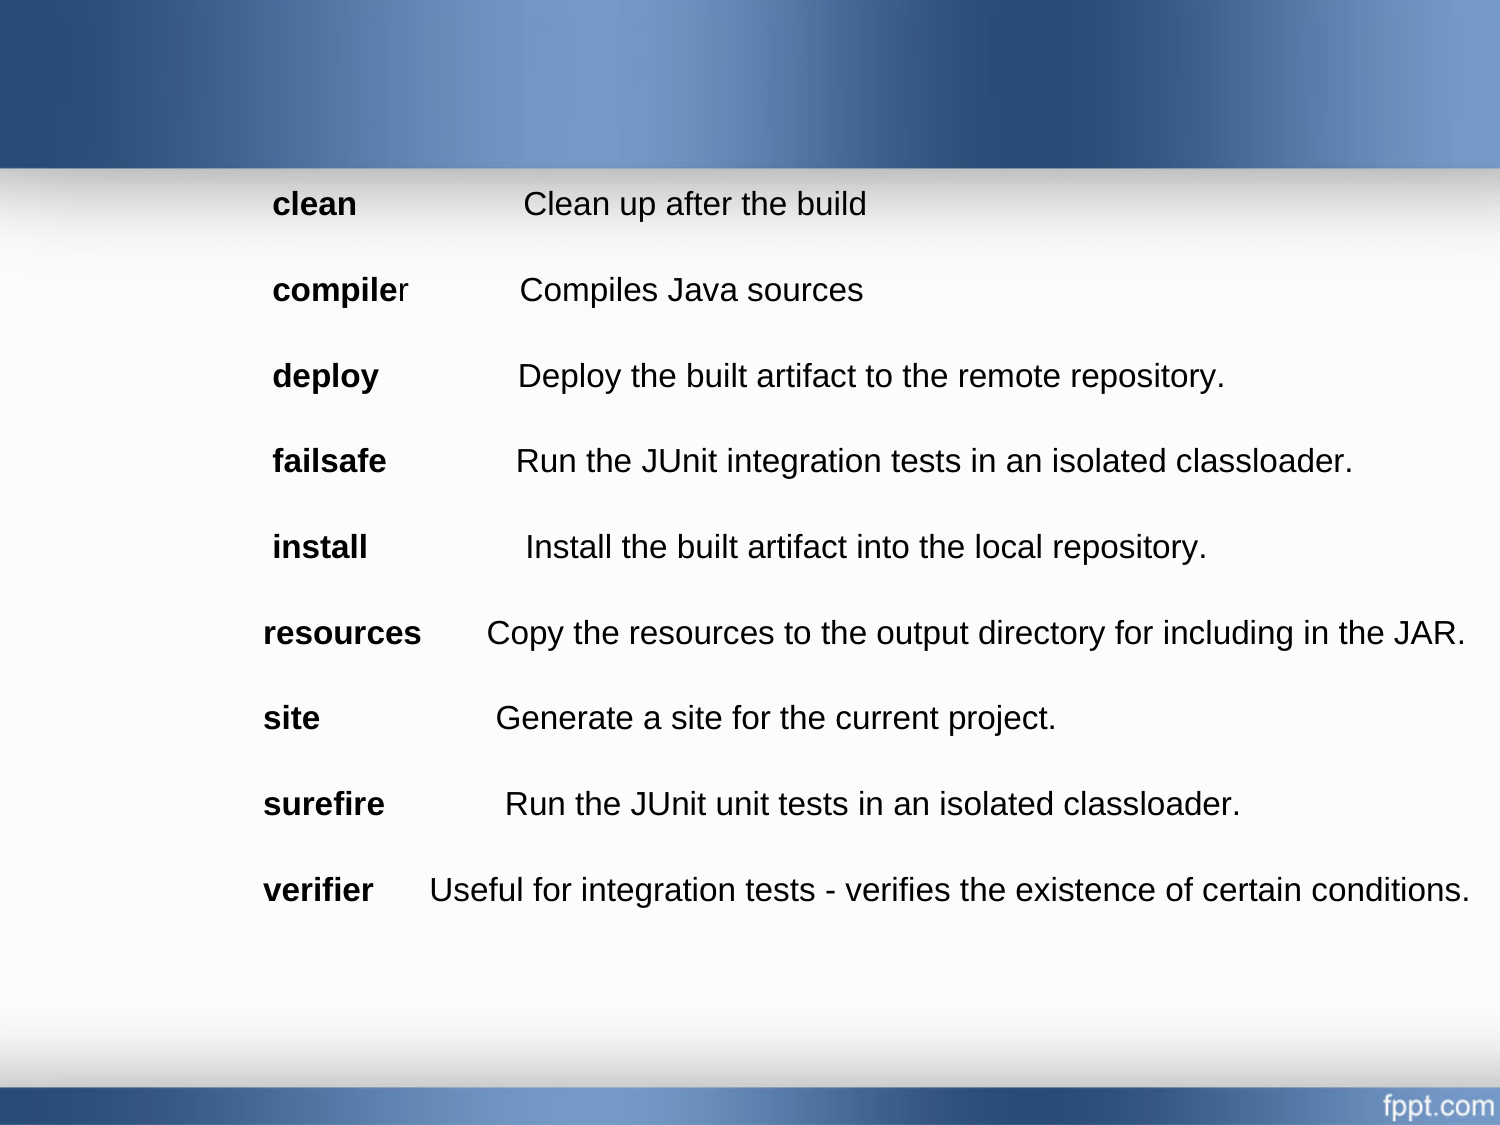

clean Clean up after the build
 compiler Compiles Java sources
 deploy Deploy the built artifact to the remote repository.
 failsafe Run the JUnit integration tests in an isolated classloader.
 install Install the built artifact into the local repository.
 resources Copy the resources to the output directory for including in the JAR.
 site Generate a site for the current project.
 surefire Run the JUnit unit tests in an isolated classloader.
 verifier Useful for integration tests - verifies the existence of certain conditions.